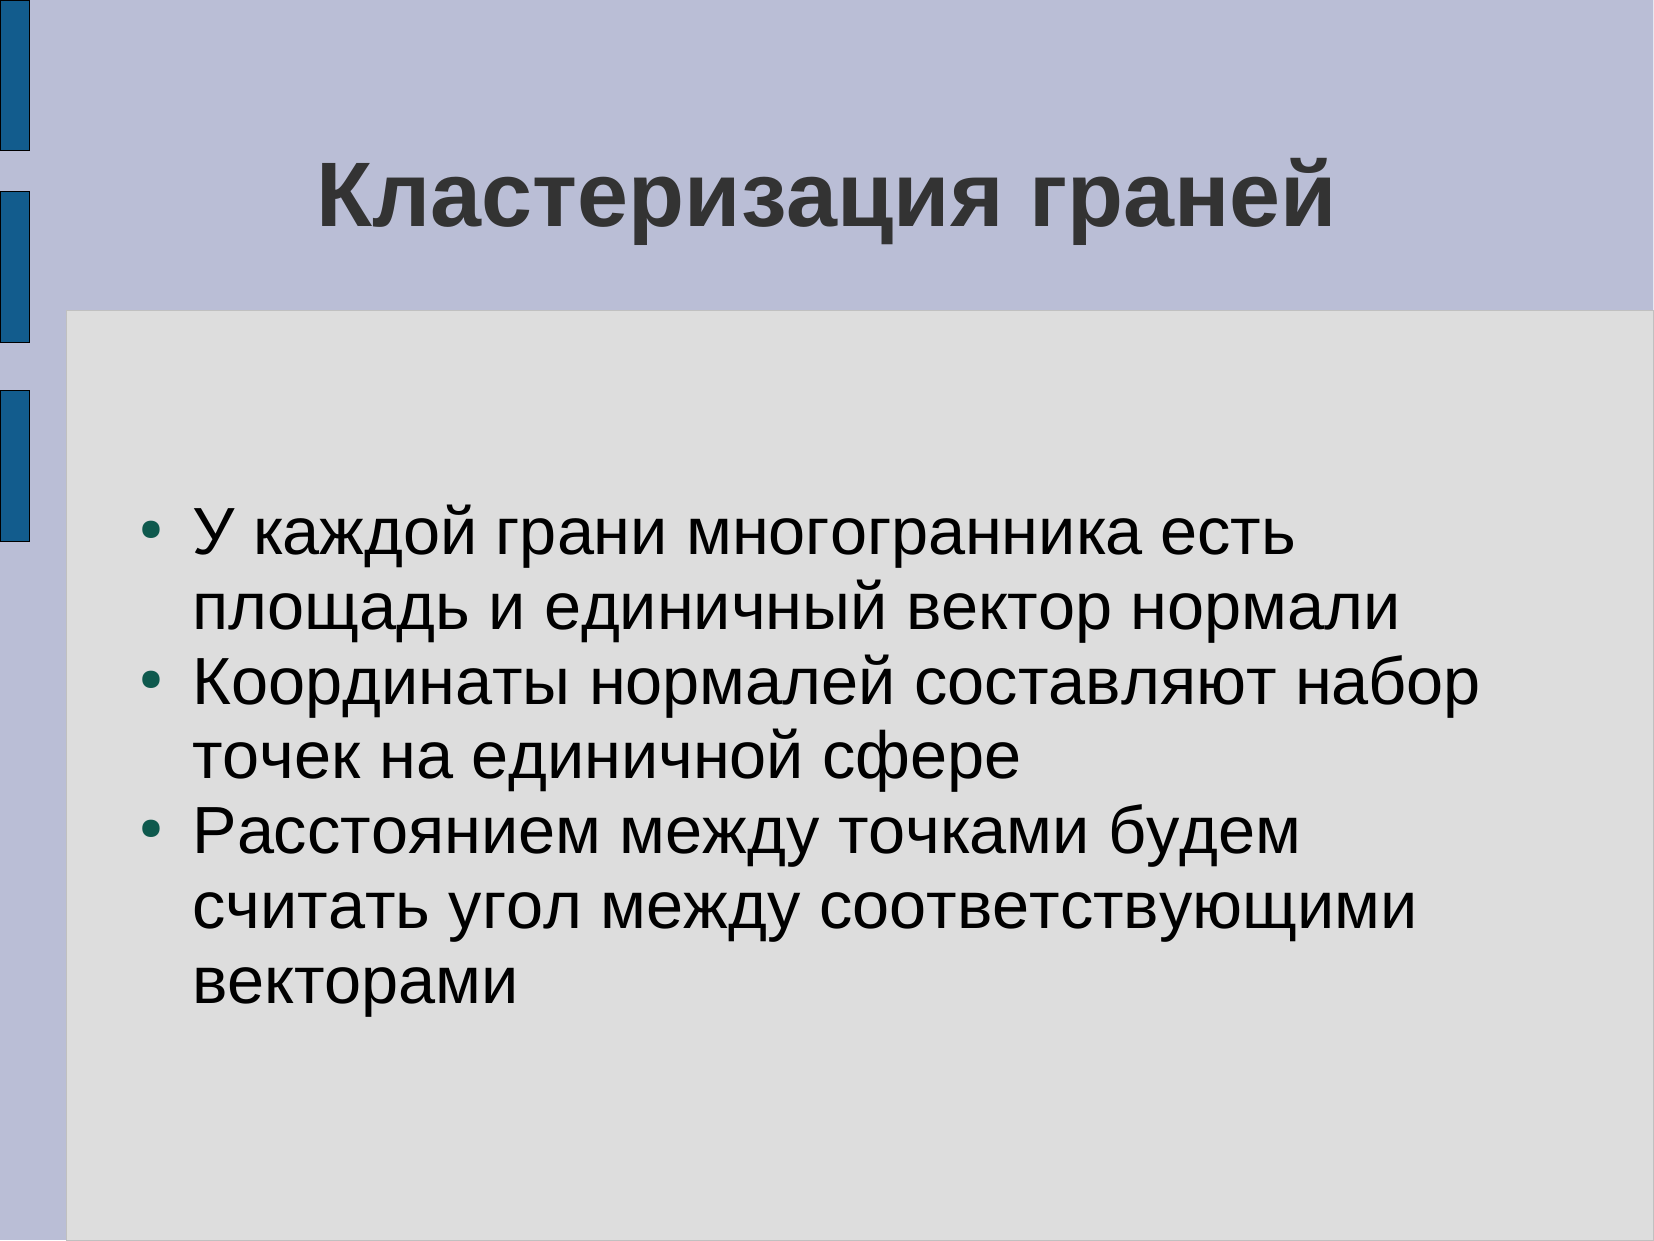

# Кластеризация граней
У каждой грани многогранника есть площадь и единичный вектор нормали
Координаты нормалей составляют набор точек на единичной сфере
Расстоянием между точками будем считать угол между соответствующими векторами